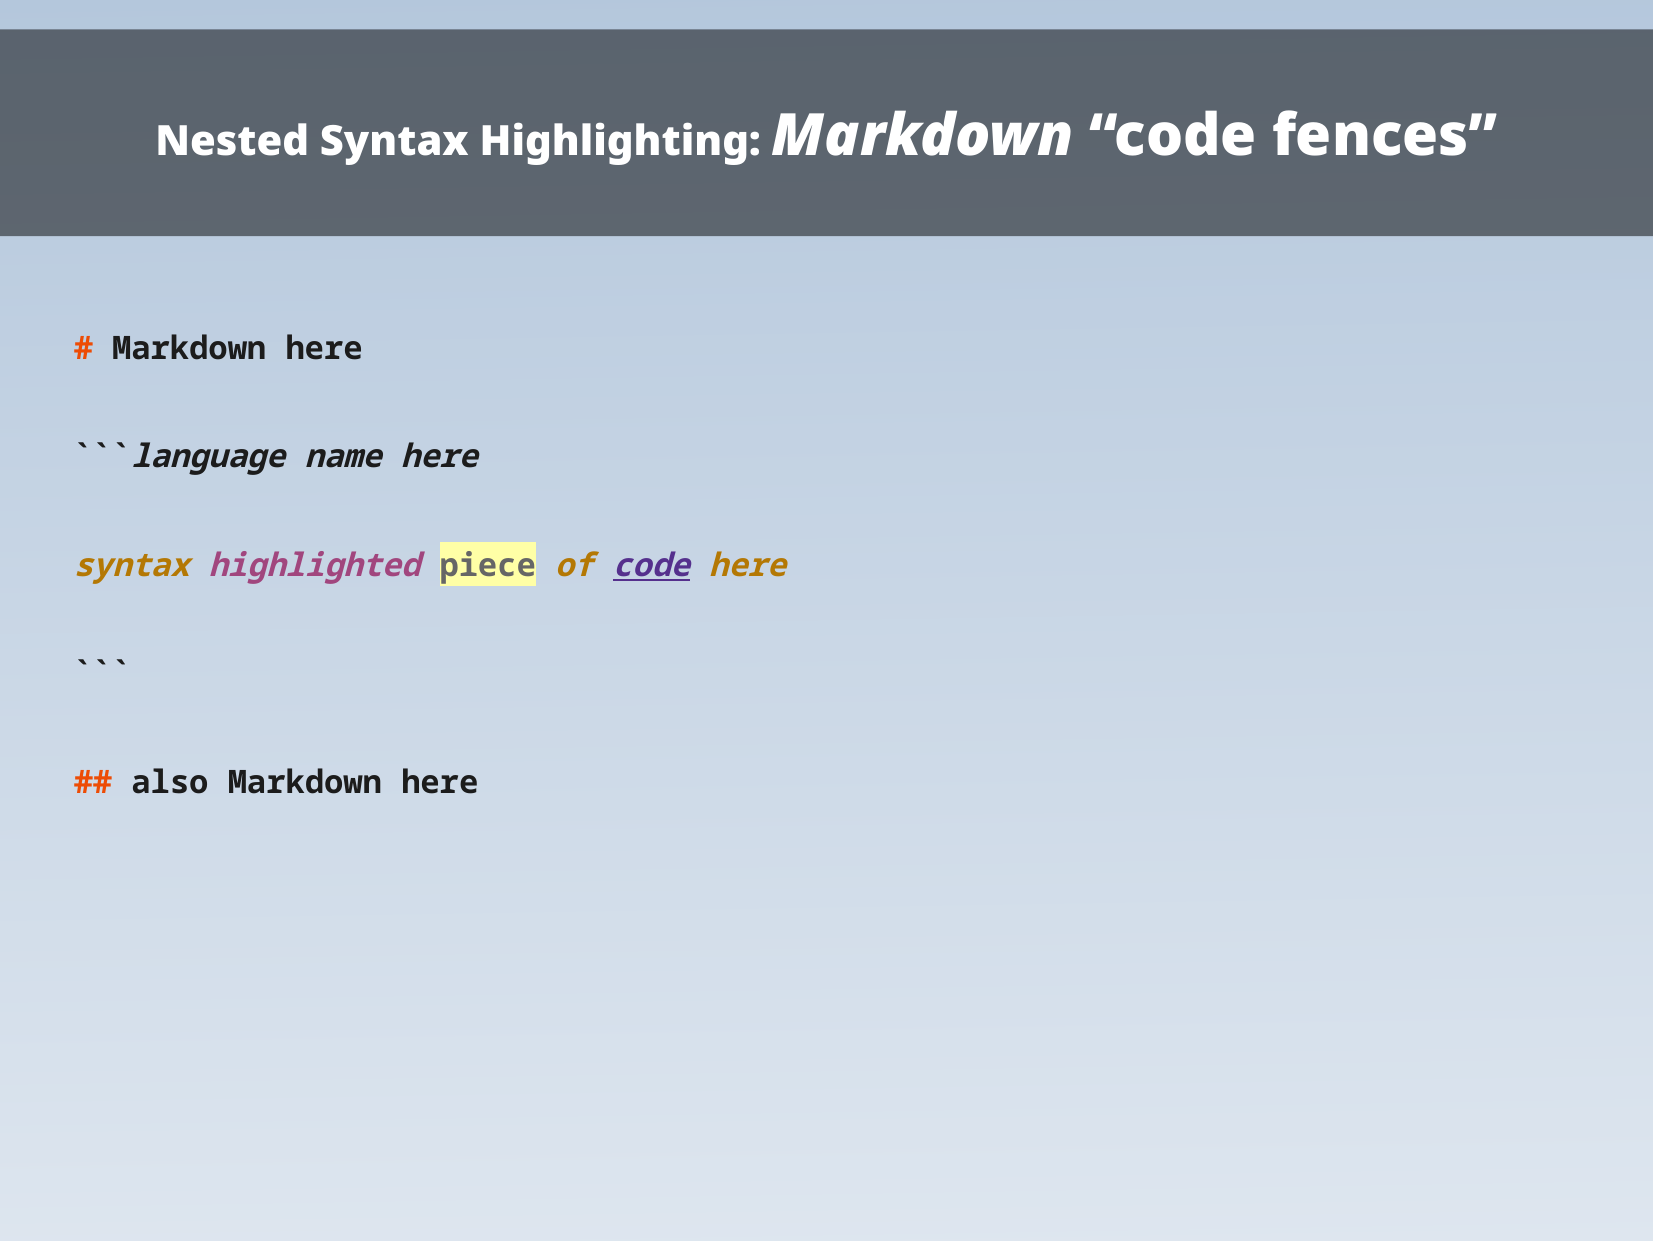

# Nested Syntax Highlighting: Markdown “code fences”
# Markdown here
```language name here
syntax highlighted piece of code here
```
## also Markdown here